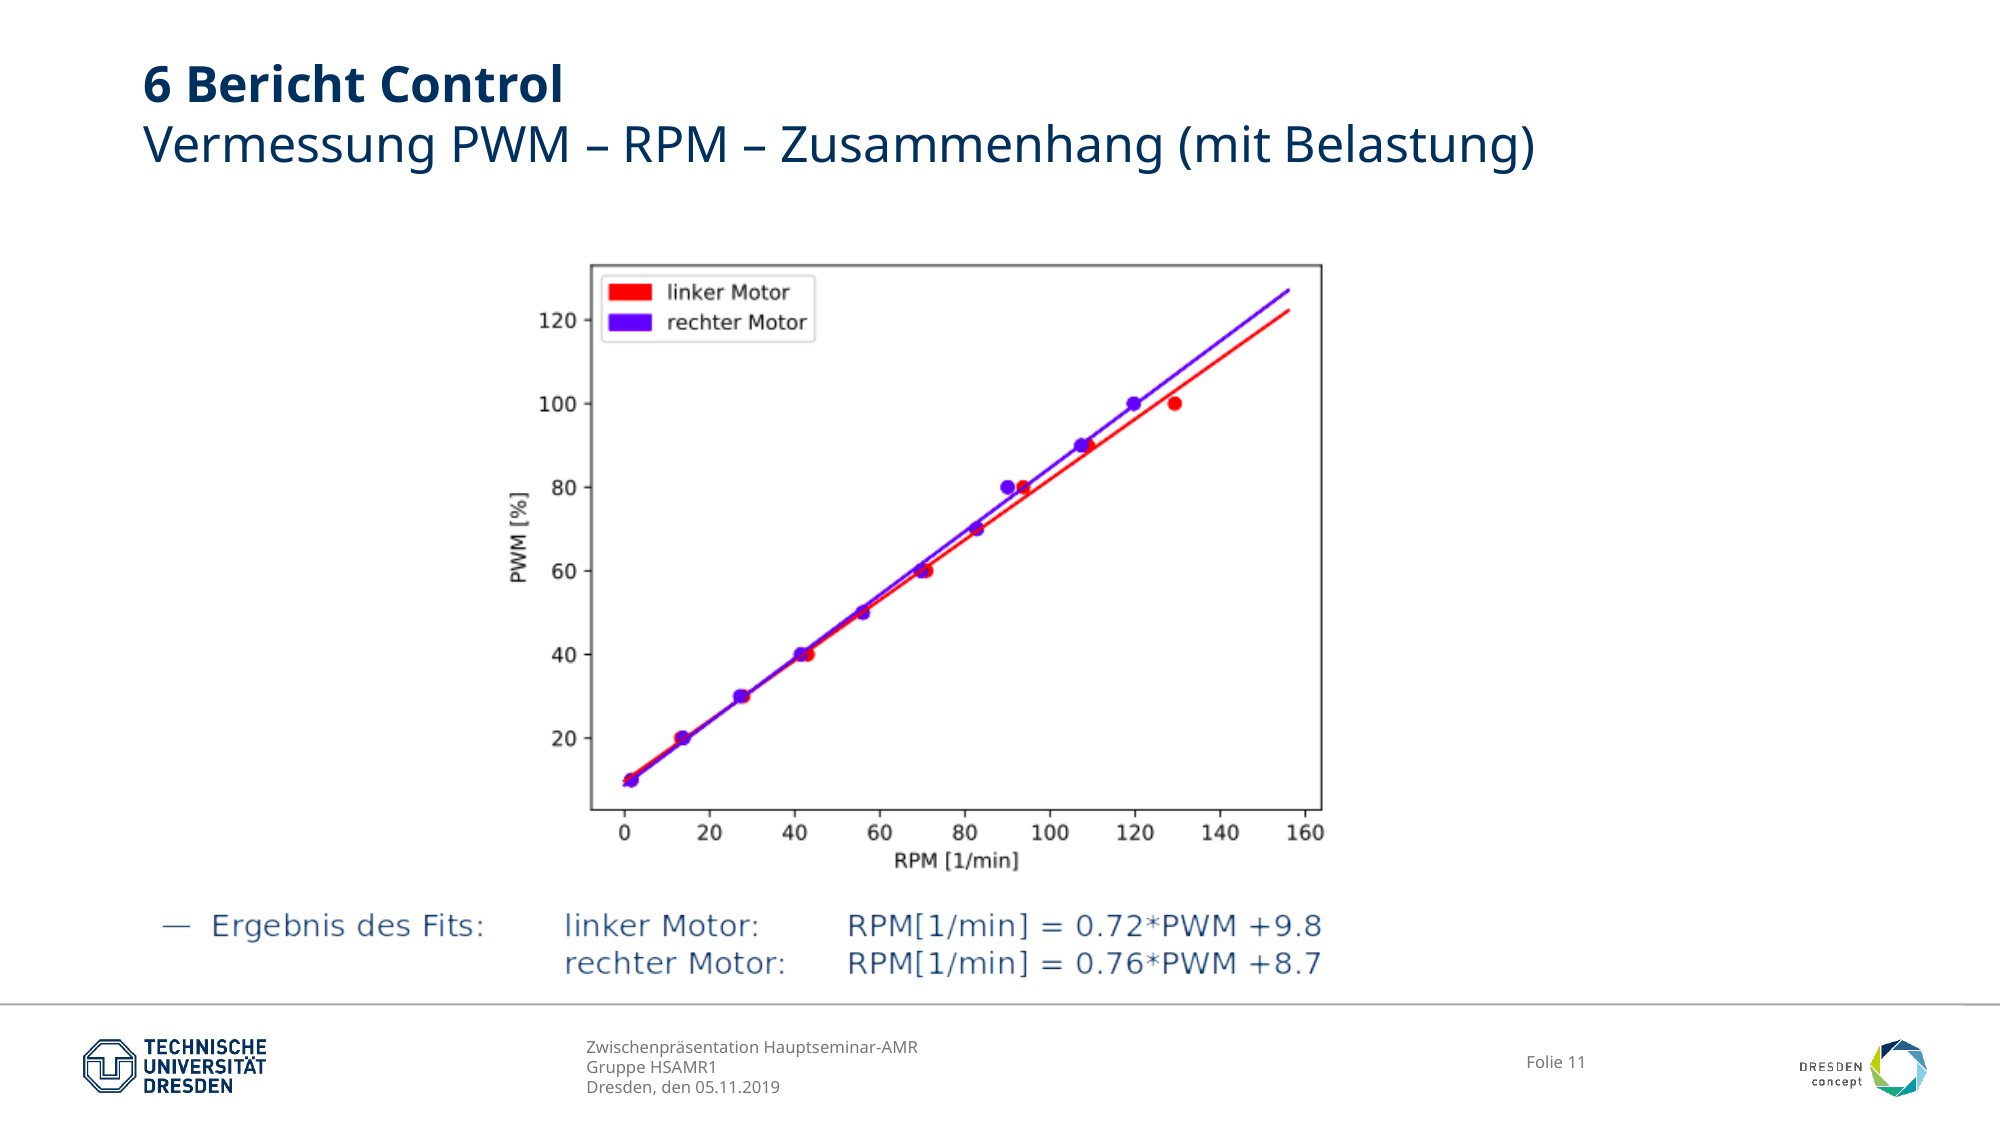

# 6 Bericht Control Vermessung PWM – RPM – Zusammenhang (mit Belastung)